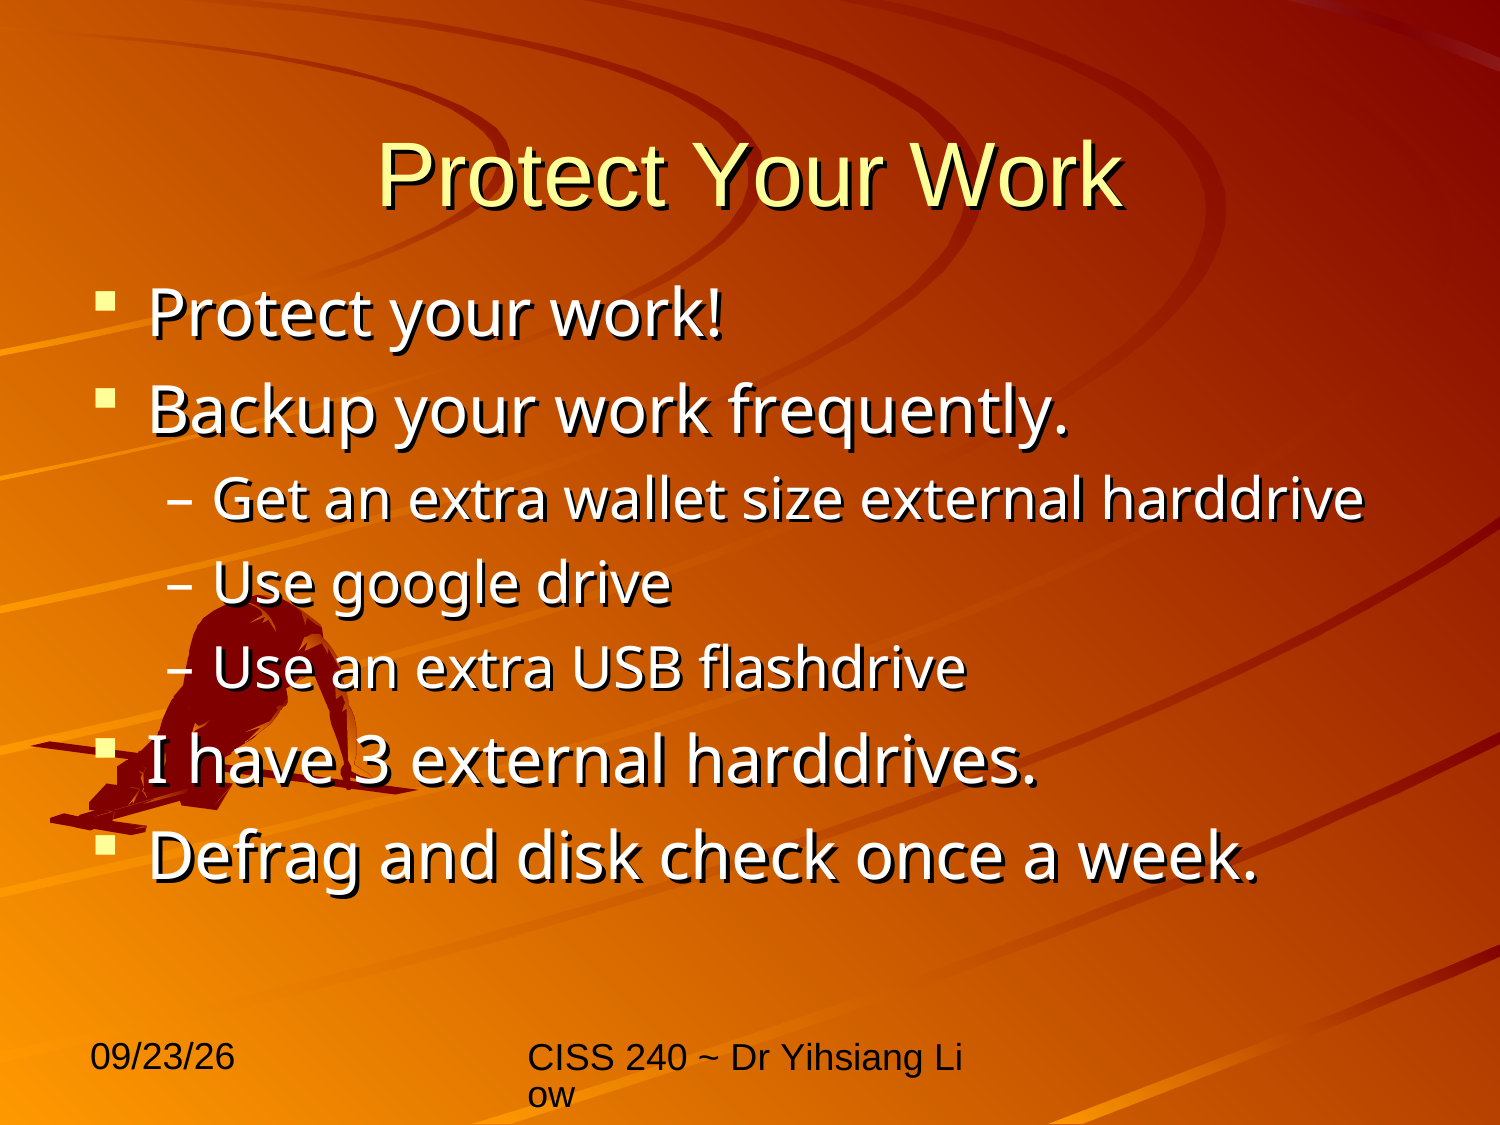

# Protect Your Work
Protect your work!
Backup your work frequently.
Get an extra wallet size external harddrive
Use google drive
Use an extra USB flashdrive
I have 3 external harddrives.
Defrag and disk check once a week.
CISS 240 ~ Dr Yihsiang Liow